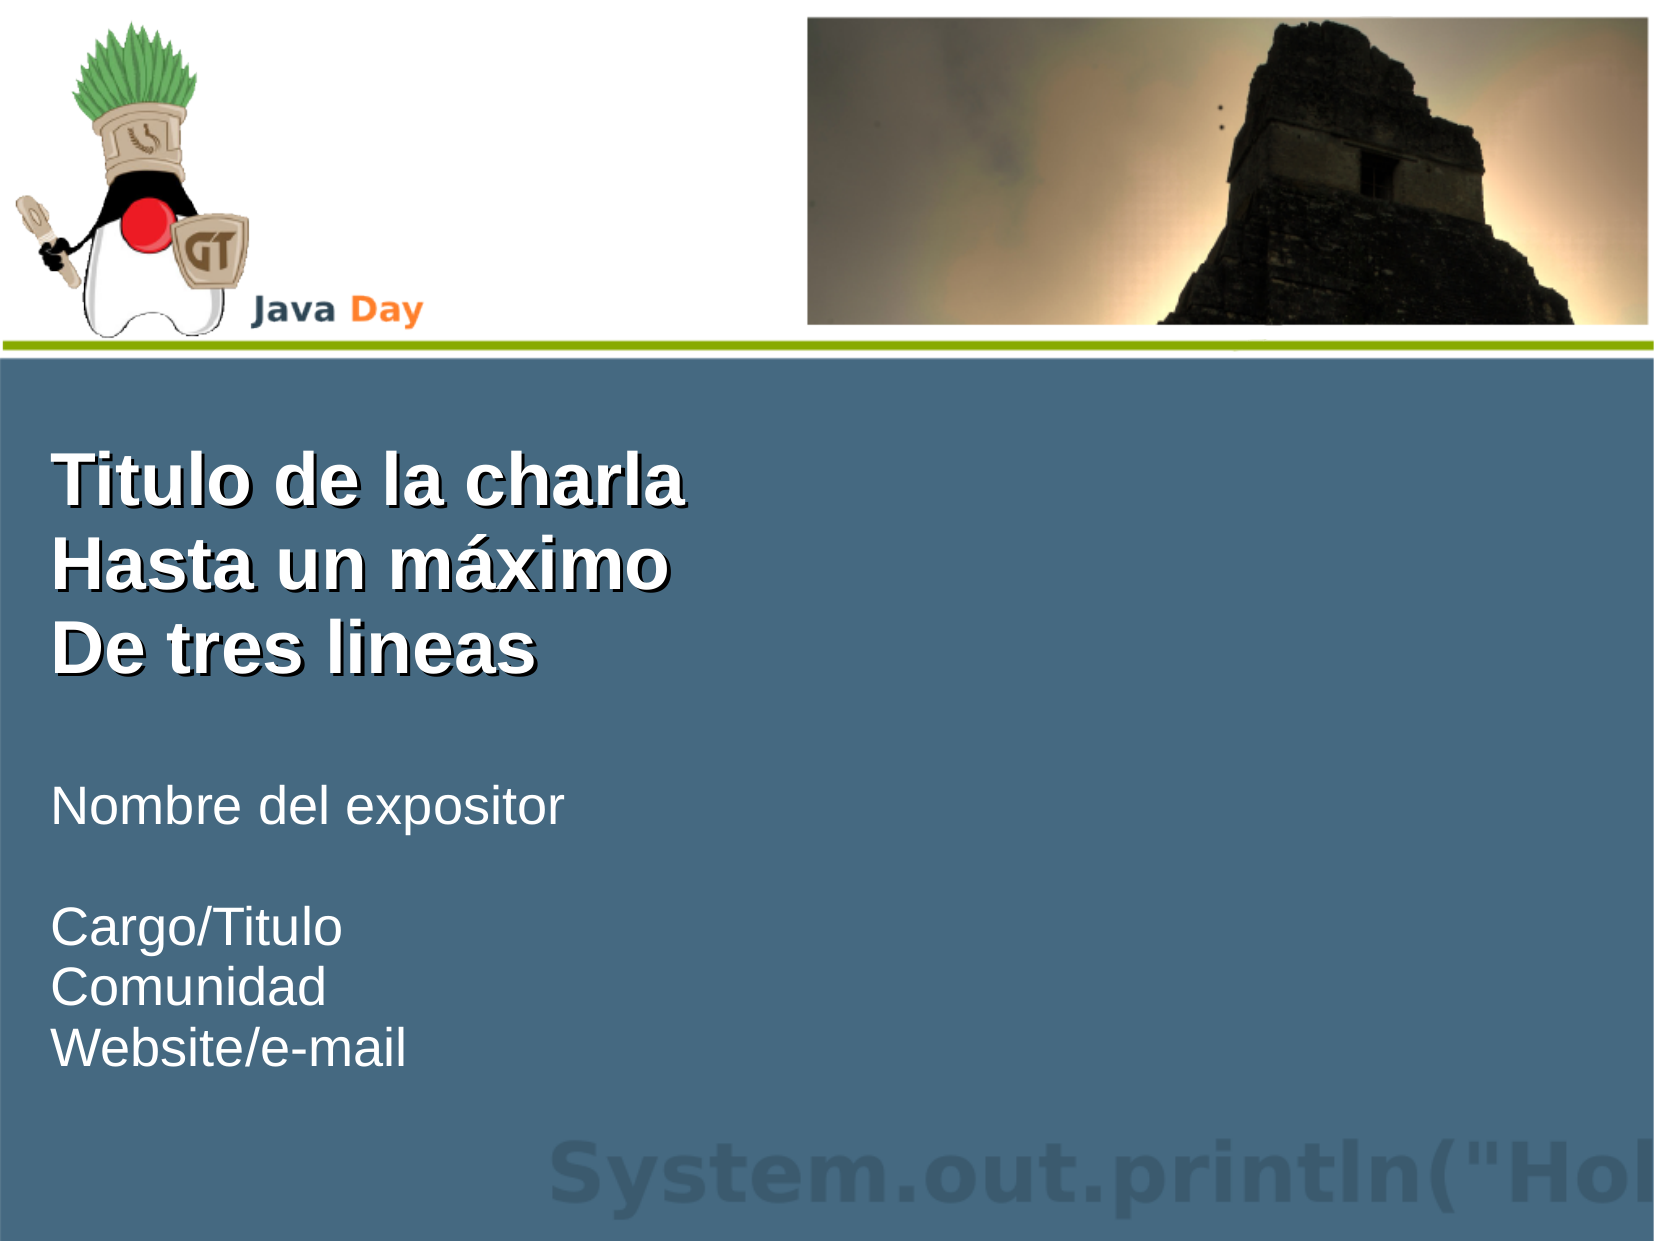

Titulo de la charla
Hasta un máximo
De tres lineas
Nombre del expositor
Cargo/Titulo
Comunidad
Website/e-mail